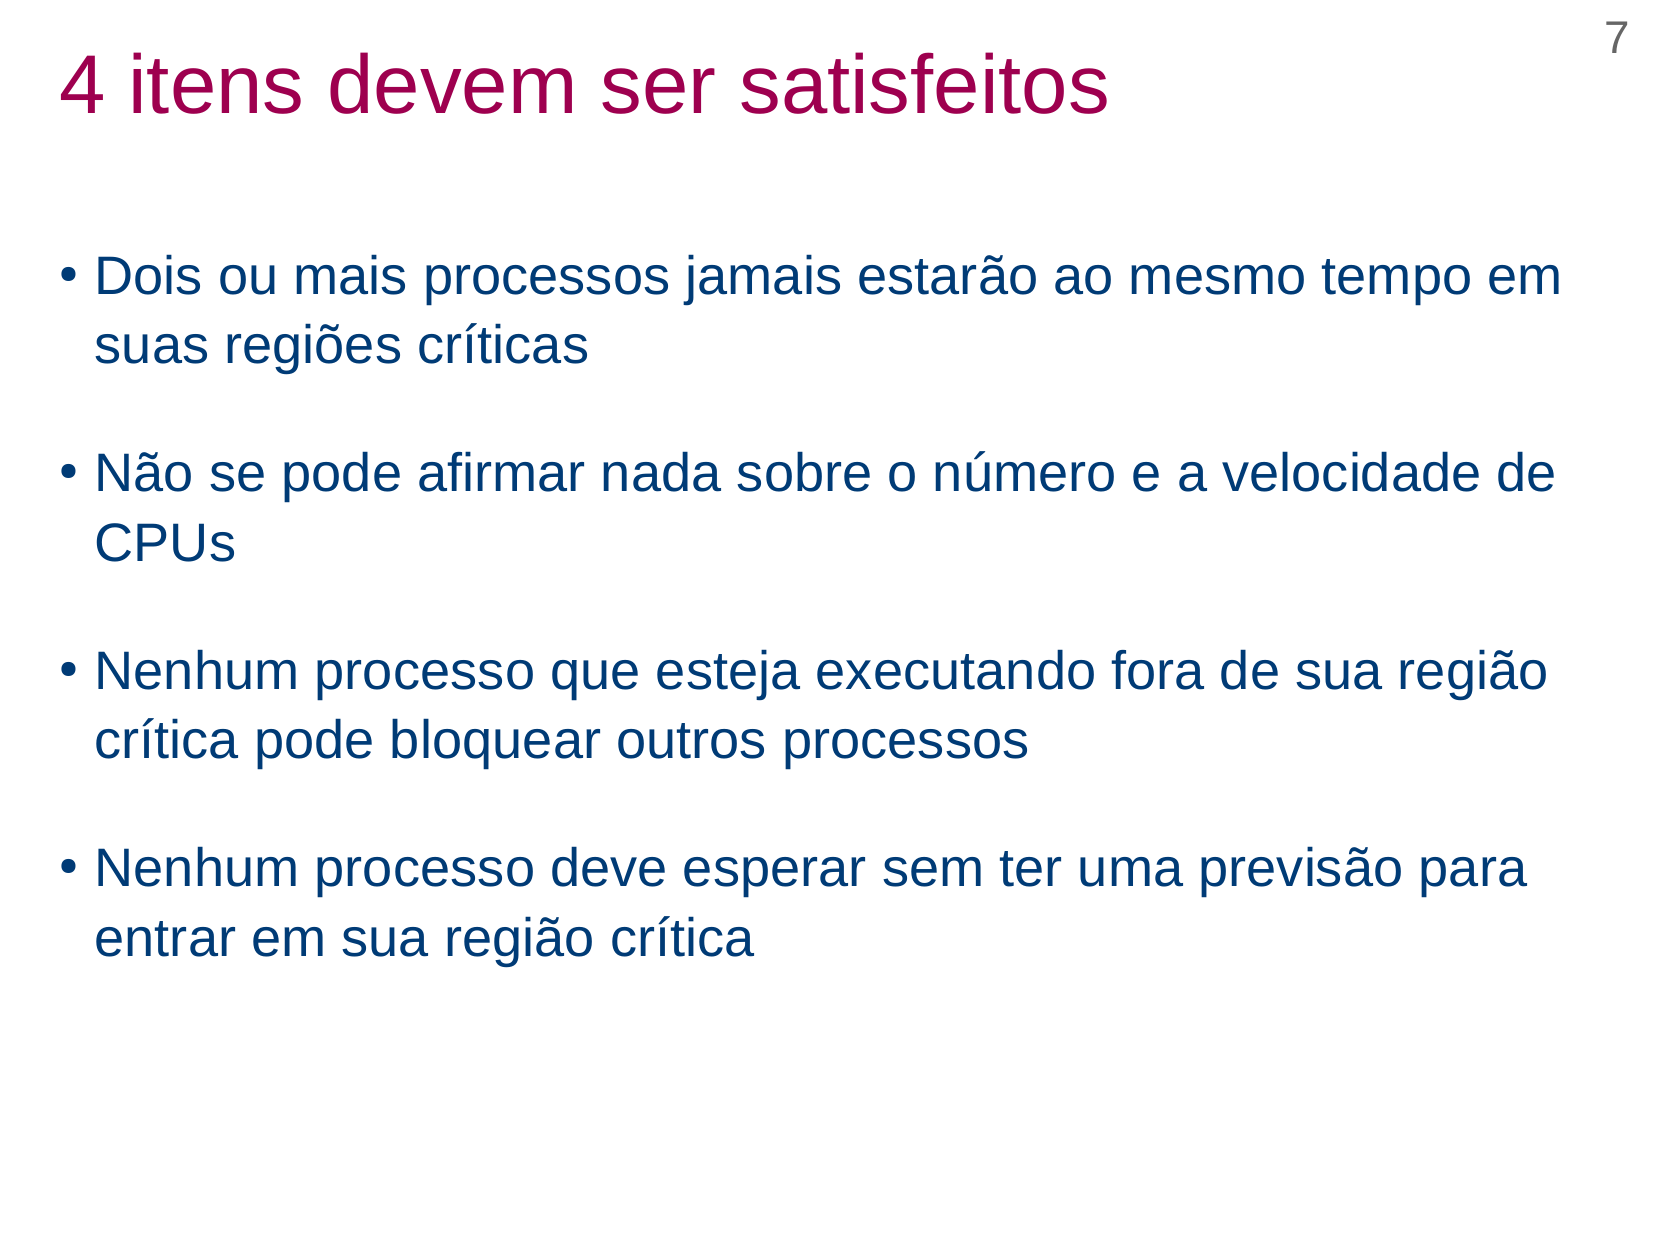

7
# 4 itens devem ser satisfeitos
Dois ou mais processos jamais estarão ao mesmo tempo em suas regiões críticas
Não se pode afirmar nada sobre o número e a velocidade de CPUs
Nenhum processo que esteja executando fora de sua região crítica pode bloquear outros processos
Nenhum processo deve esperar sem ter uma previsão para entrar em sua região crítica